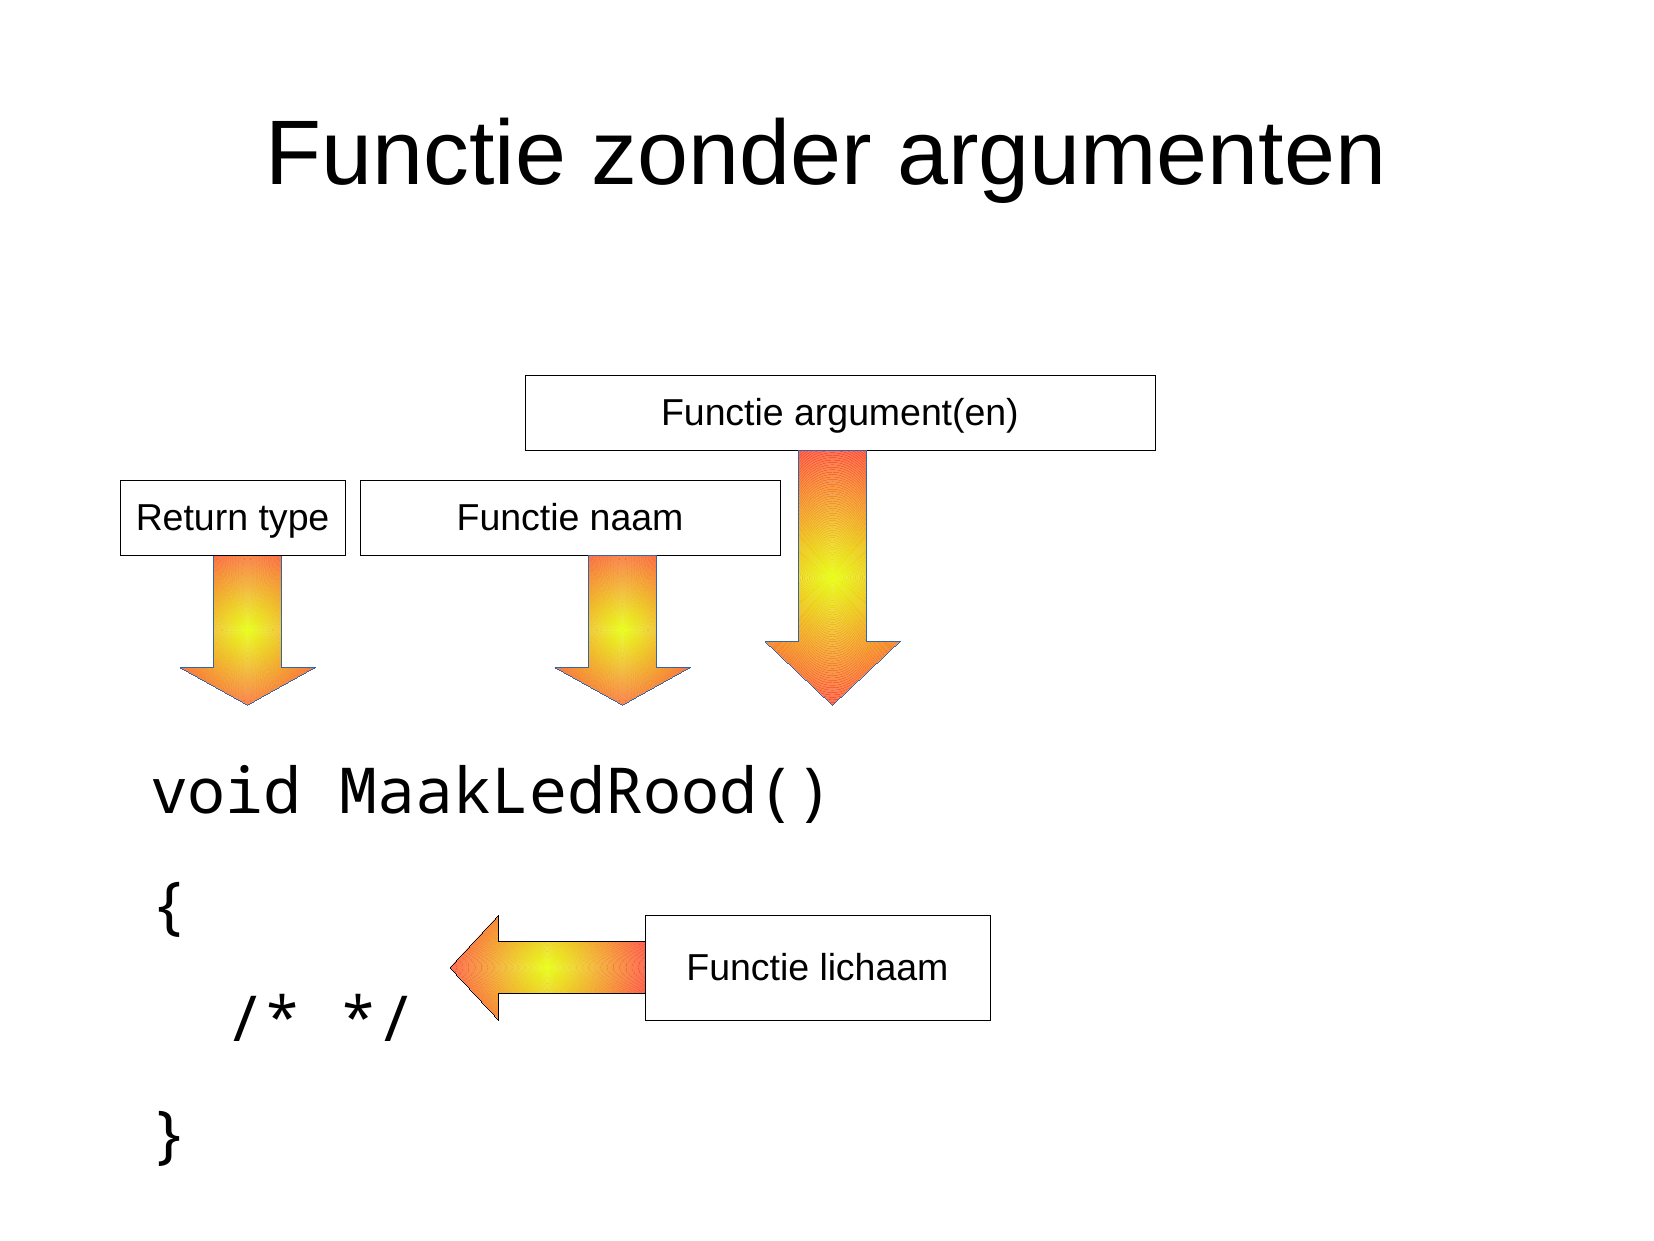

# Functie zonder argumenten
void MaakLedRood()
{
 /* */
}
Functie argument(en)
Return type
Functie naam
Functie lichaam